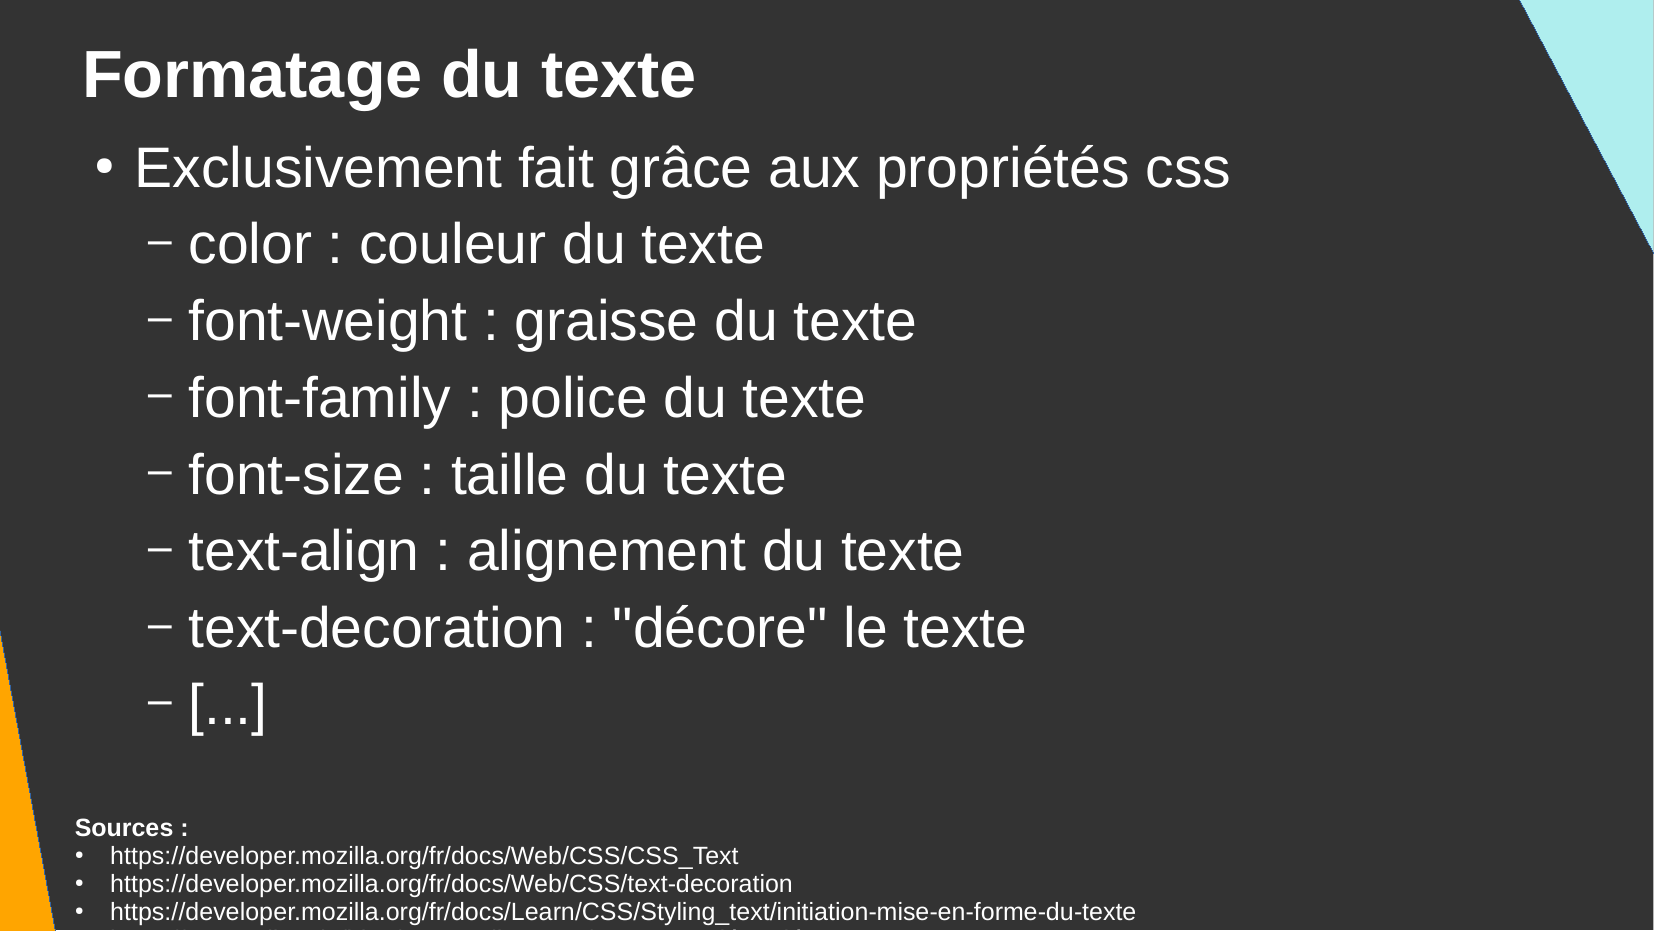

# Formatage du texte
Exclusivement fait grâce aux propriétés css
color : couleur du texte
font-weight : graisse du texte
font-family : police du texte
font-size : taille du texte
text-align : alignement du texte
text-decoration : "décore" le texte
[...]
Sources :
https://developer.mozilla.org/fr/docs/Web/CSS/CSS_Text
https://developer.mozilla.org/fr/docs/Web/CSS/text-decoration
https://developer.mozilla.org/fr/docs/Learn/CSS/Styling_text/initiation-mise-en-forme-du-texte
https://cssgradient.io/blog/css-gradient-text/ - texte en dégradé - en